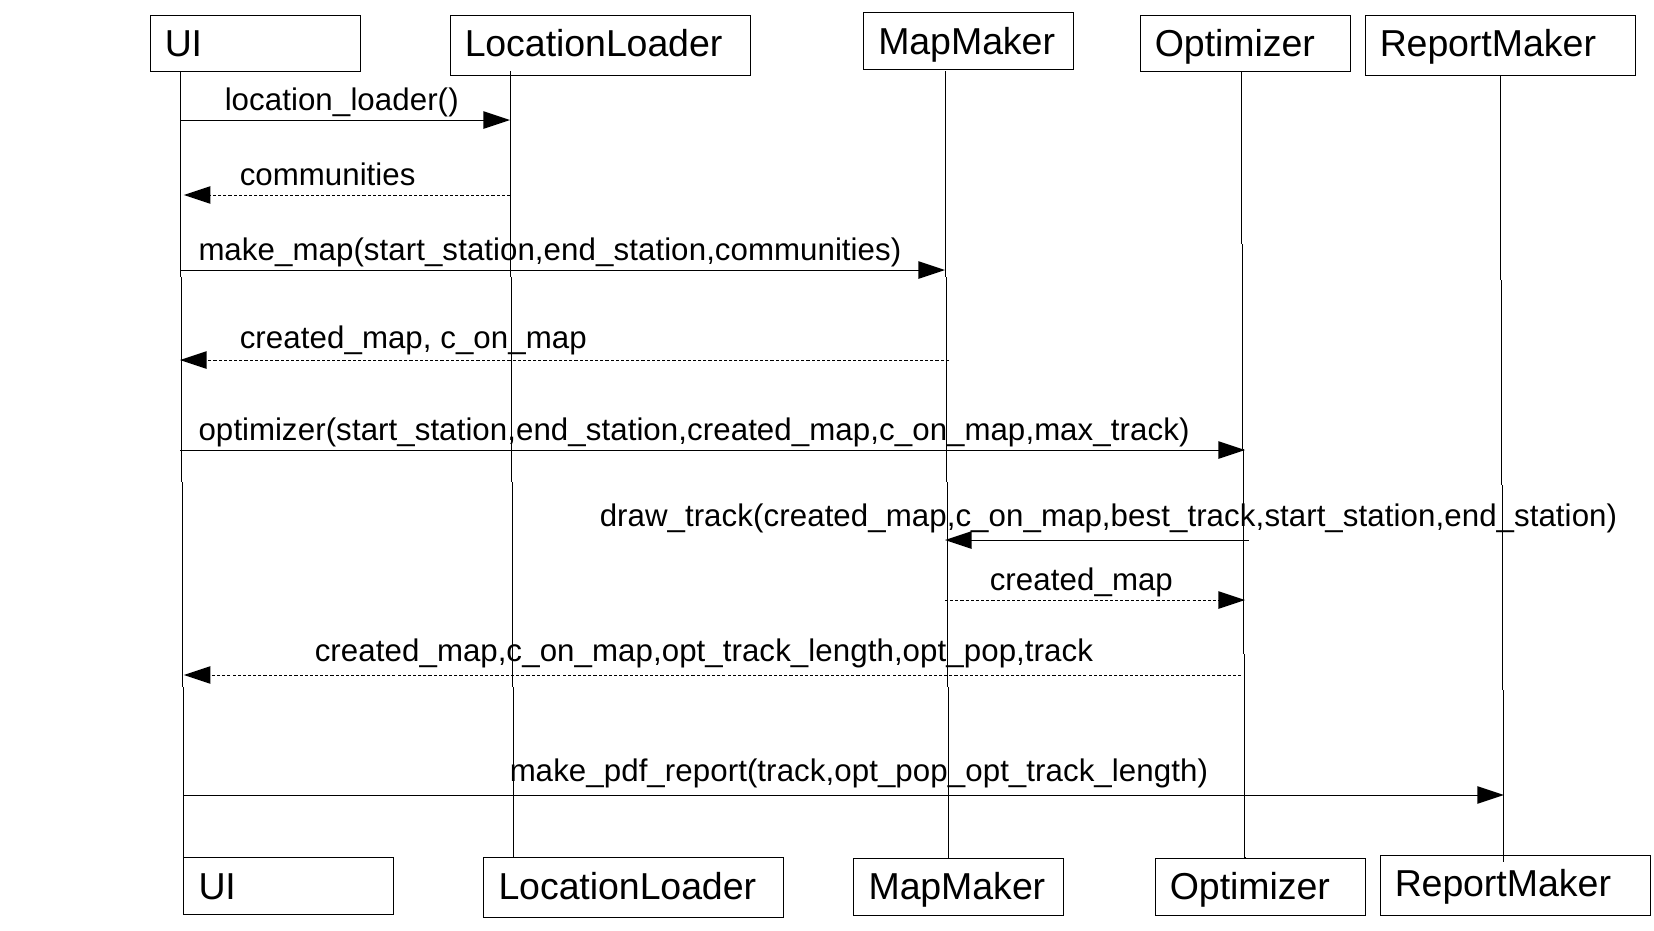

MapMaker
UI
LocationLoader
Optimizer
ReportMaker
location_loader()
communities
make_map(start_station,end_station,communities)
created_map, c_on_map
optimizer(start_station,end_station,created_map,c_on_map,max_track)
draw_track(created_map,c_on_map,best_track,start_station,end_station)
created_map
created_map,c_on_map,opt_track_length,opt_pop,track
make_pdf_report(track,opt_pop_opt_track_length)
ReportMaker
UI
LocationLoader
MapMaker
Optimizer